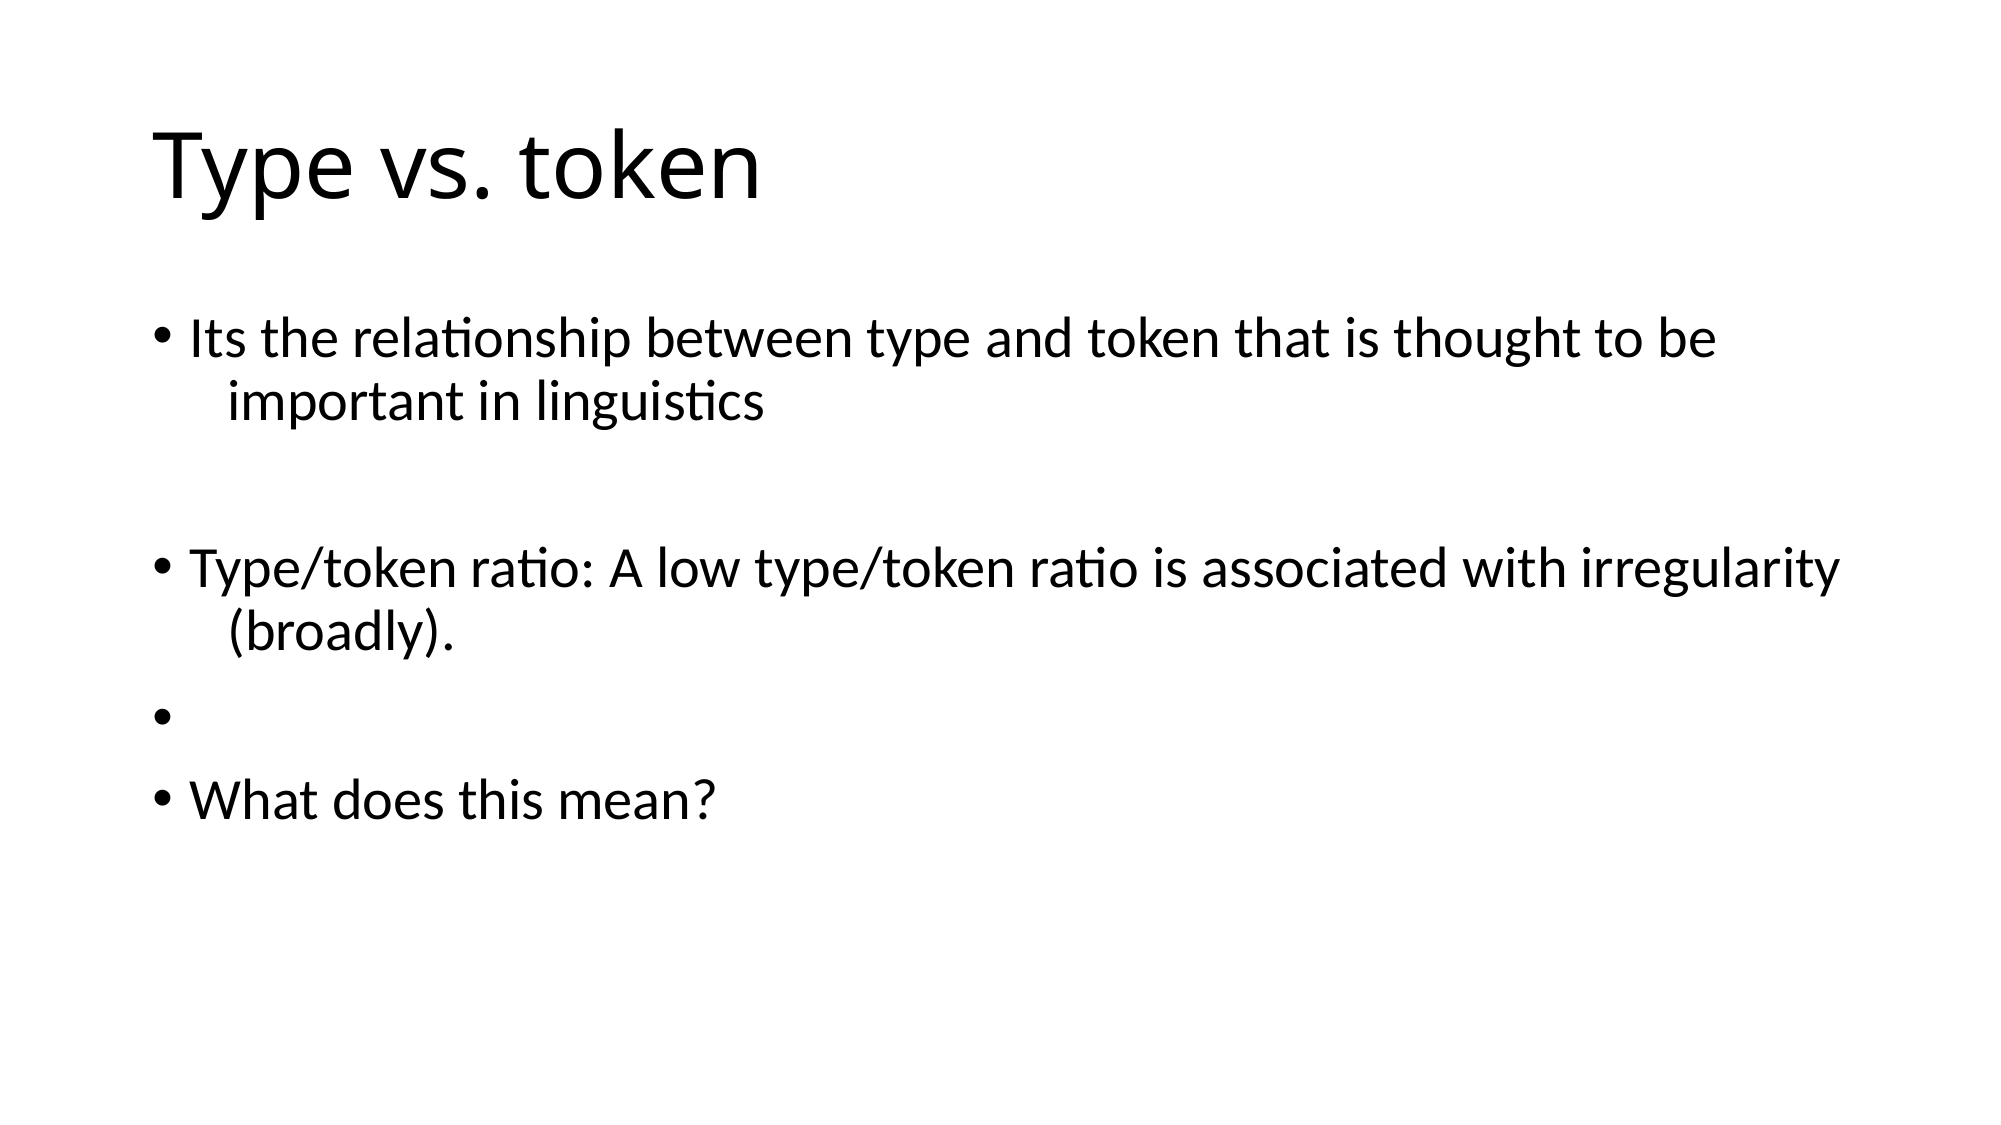

# Type vs. token
Its the relationship between type and token that is thought to be important in linguistics
Type/token ratio: A low type/token ratio is associated with irregularity (broadly).
What does this mean?